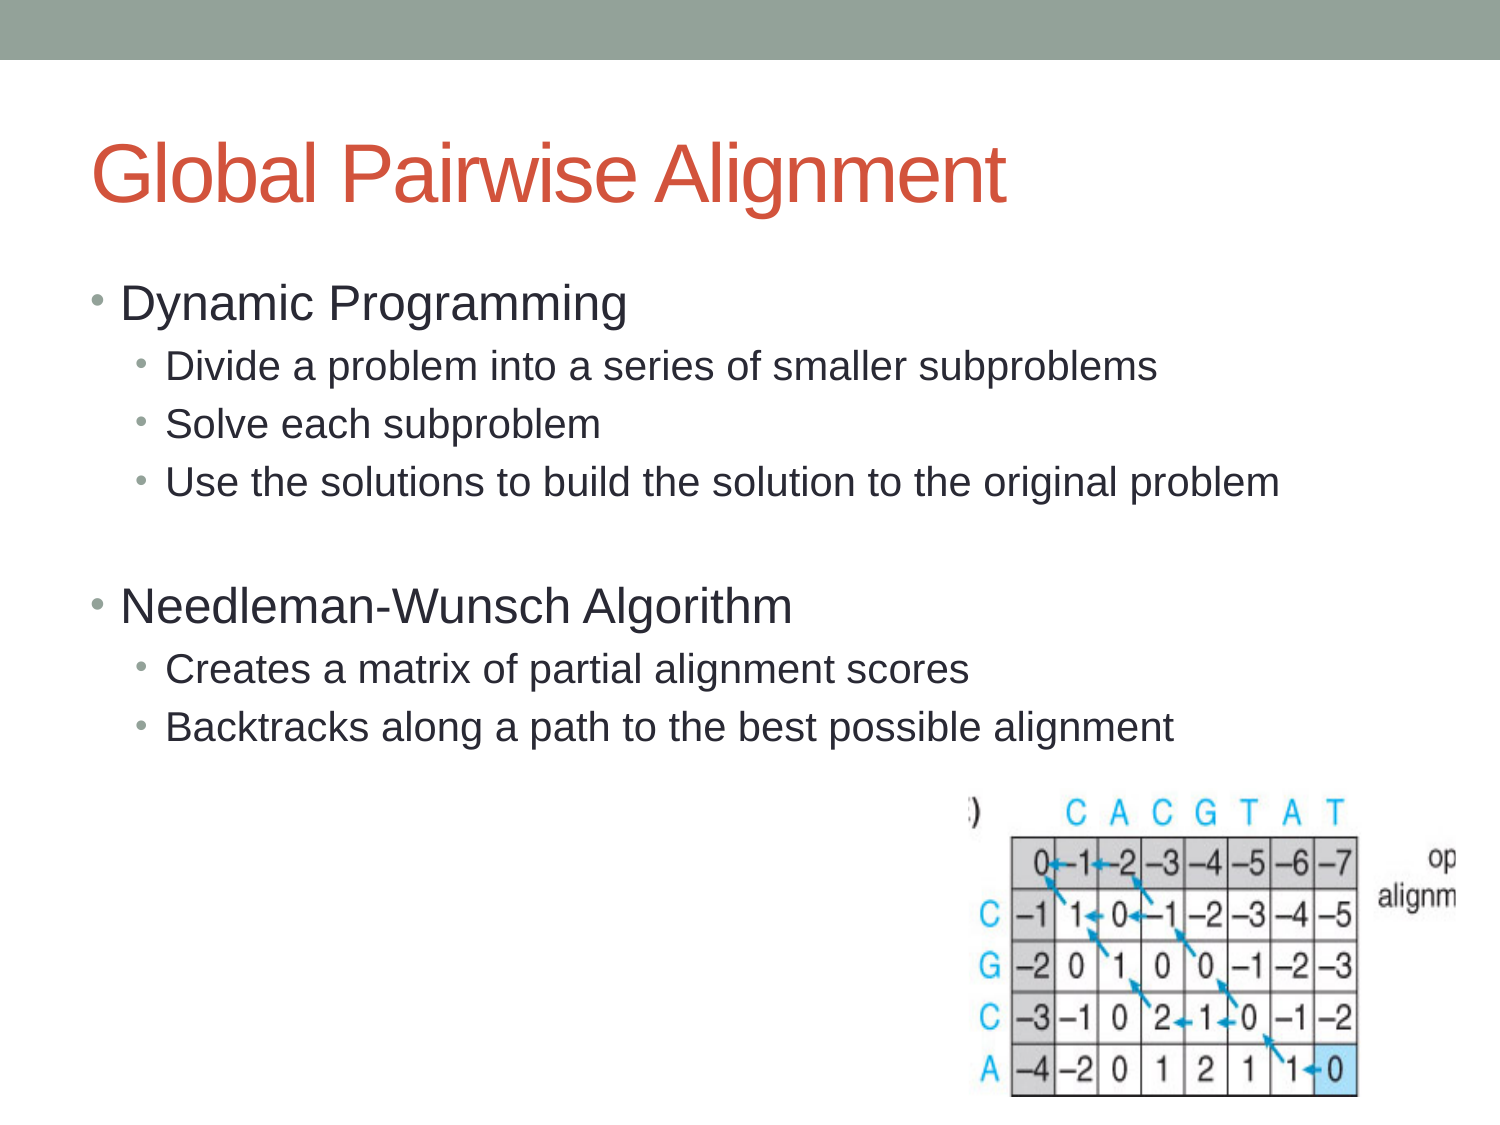

# Global Pairwise Alignment
Dynamic Programming
Divide a problem into a series of smaller subproblems
Solve each subproblem
Use the solutions to build the solution to the original problem
Needleman-Wunsch Algorithm
Creates a matrix of partial alignment scores
Backtracks along a path to the best possible alignment